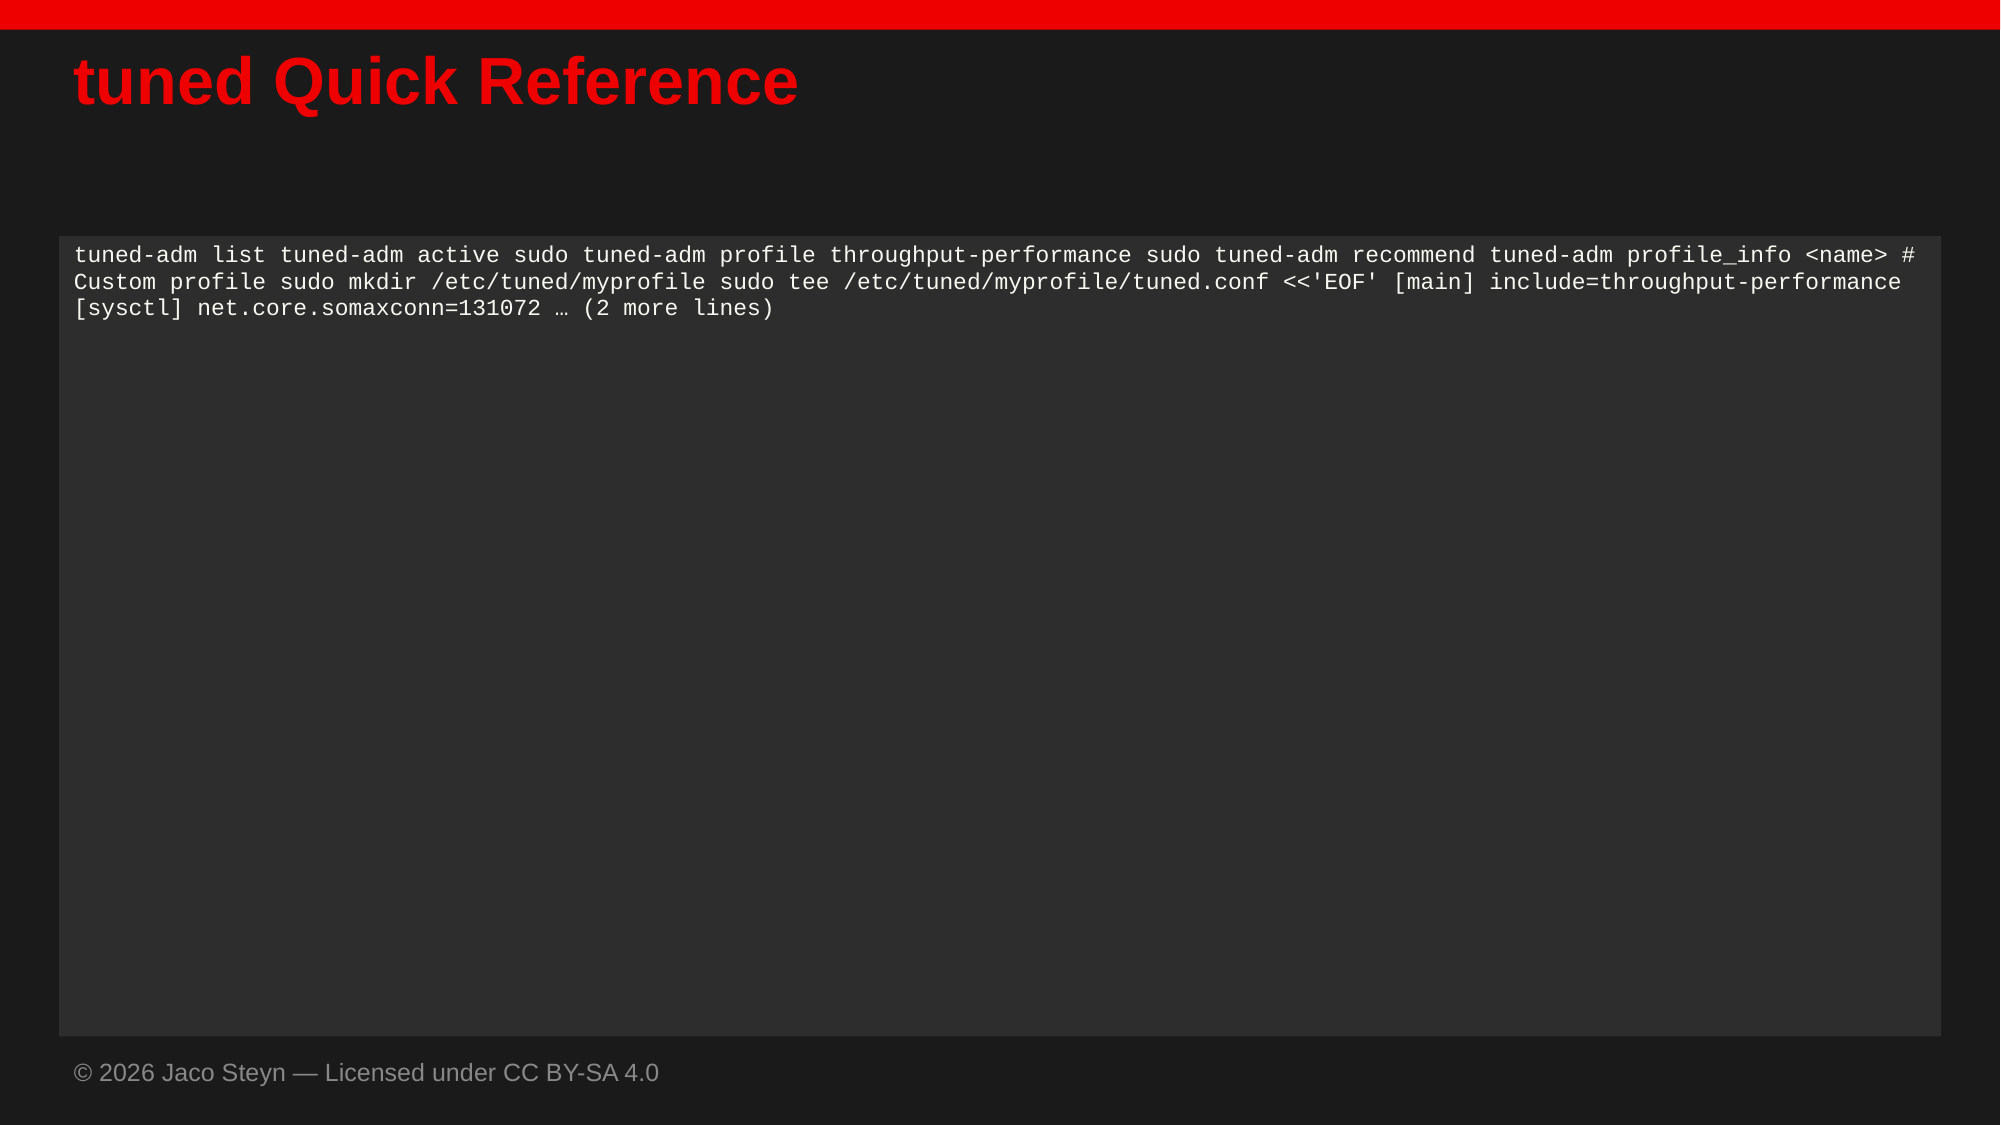

tuned Quick Reference
tuned-adm list tuned-adm active sudo tuned-adm profile throughput-performance sudo tuned-adm recommend tuned-adm profile_info <name> # Custom profile sudo mkdir /etc/tuned/myprofile sudo tee /etc/tuned/myprofile/tuned.conf <<'EOF' [main] include=throughput-performance [sysctl] net.core.somaxconn=131072 … (2 more lines)
© 2026 Jaco Steyn — Licensed under CC BY-SA 4.0